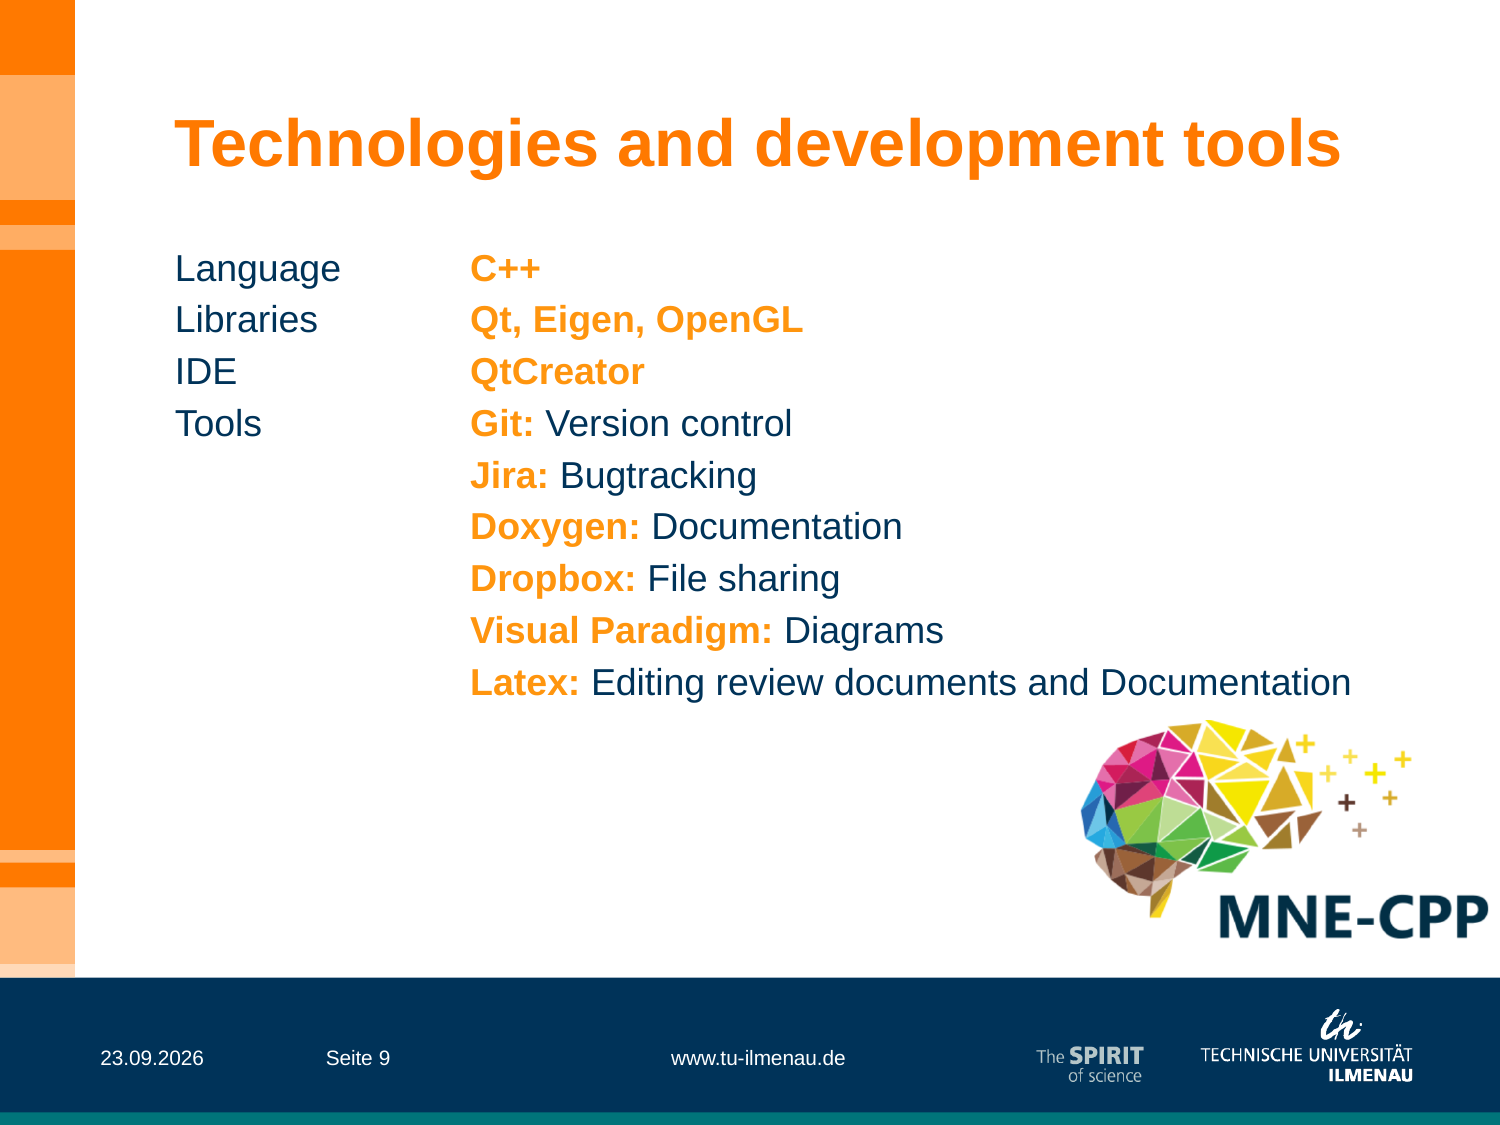

Technologies and development tools
Language 		C++
Libraries 		Qt, Eigen, OpenGL
IDE 				QtCreator
Tools 			Git: Version control
				Jira: Bugtracking
				Doxygen: Documentation
				Dropbox: File sharing
				Visual Paradigm: Diagrams
				Latex: Editing review documents and Documentation
Seite
www.tu-ilmenau.de